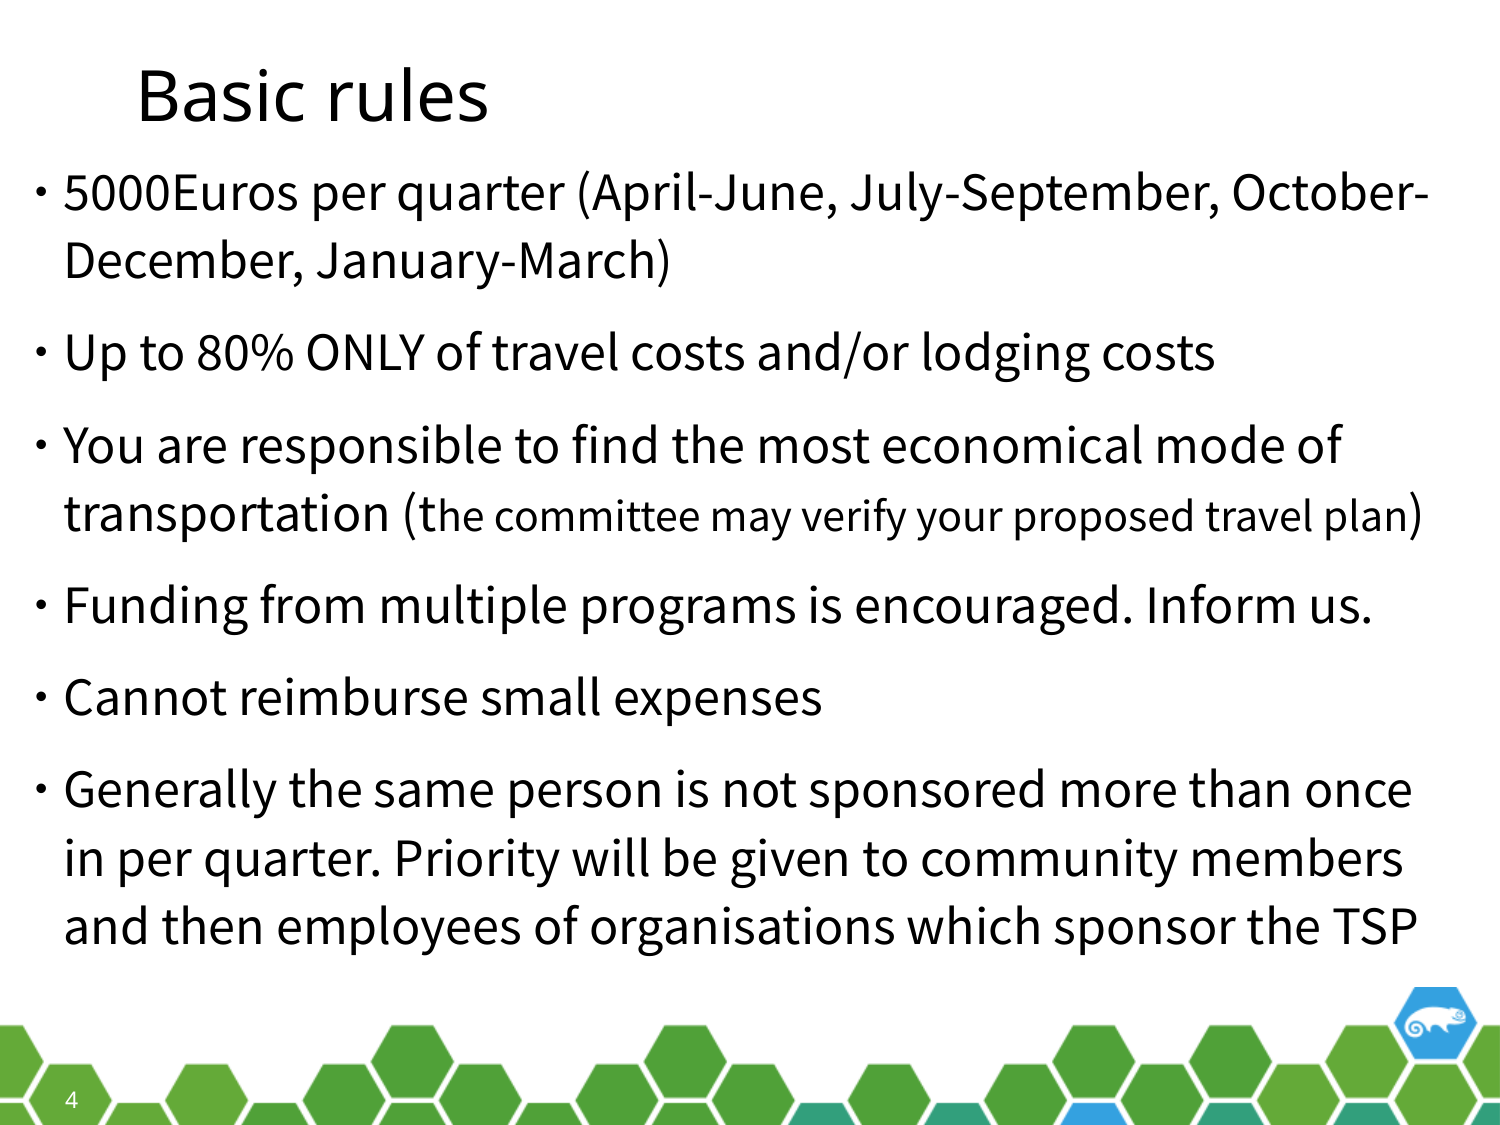

# Basic rules
5000Euros per quarter (April-June, July-September, October-December, January-March)
Up to 80% ONLY of travel costs and/or lodging costs
You are responsible to find the most economical mode of transportation (the committee may verify your proposed travel plan)
Funding from multiple programs is encouraged. Inform us.
Cannot reimburse small expenses
Generally the same person is not sponsored more than once in per quarter. Priority will be given to community members and then employees of organisations which sponsor the TSP